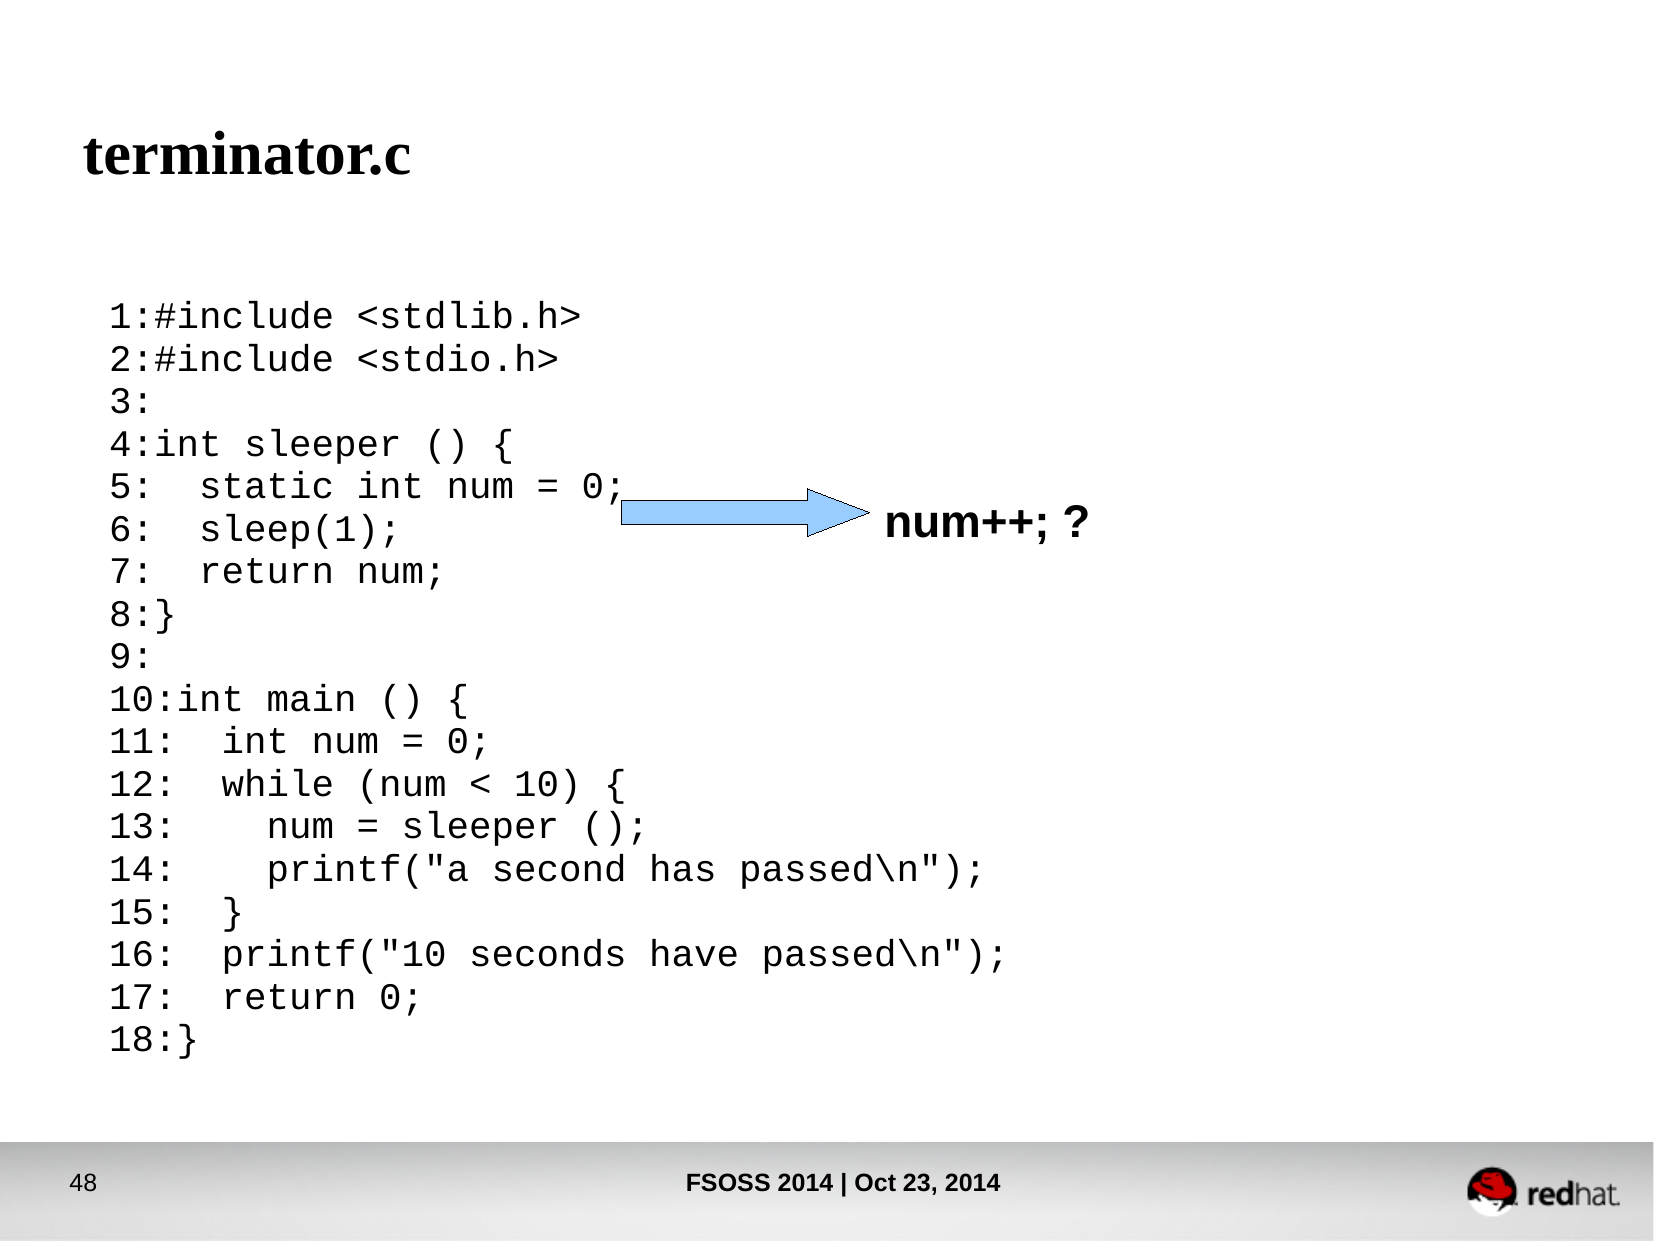

# terminator.c
1:#include <stdlib.h>
2:#include <stdio.h>
3:
4:int sleeper () {
5: static int num = 0;
6: sleep(1);
7: return num;
8:}
9:
10:int main () {
11: int num = 0;
12: while (num < 10) {
13: num = sleeper ();
14: printf("a second has passed\n");
15: }
16: printf("10 seconds have passed\n");
17: return 0;
18:}
num++; ?